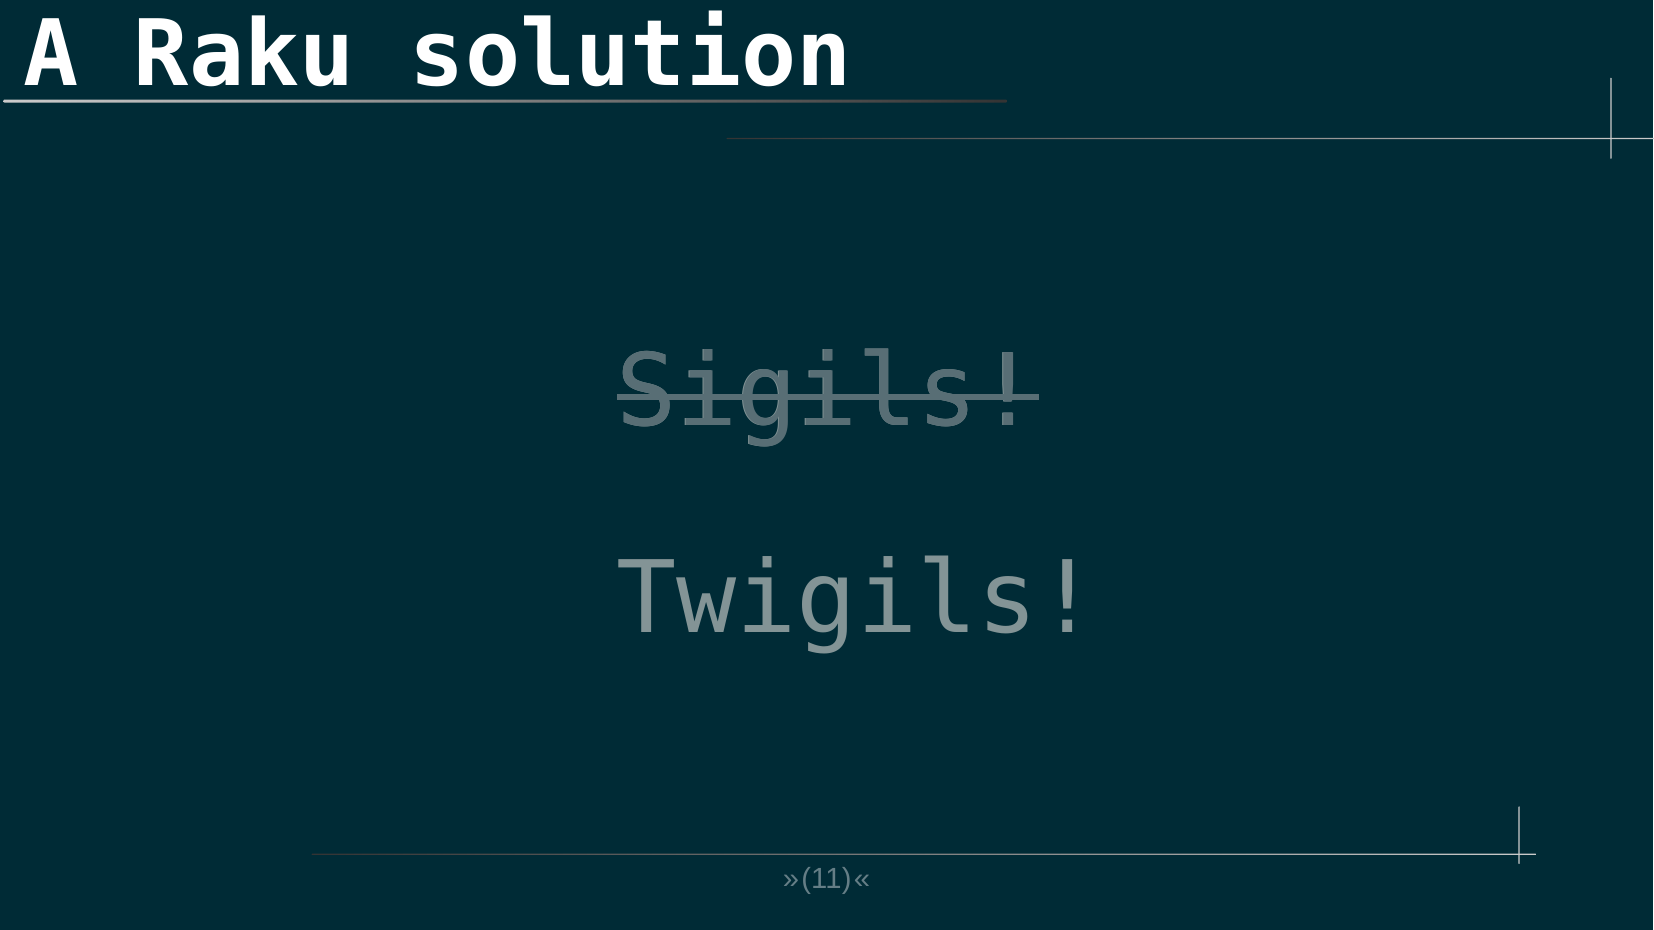

# A Raku solution
Sigils!
Twigils!
Sigils!
Twigils!